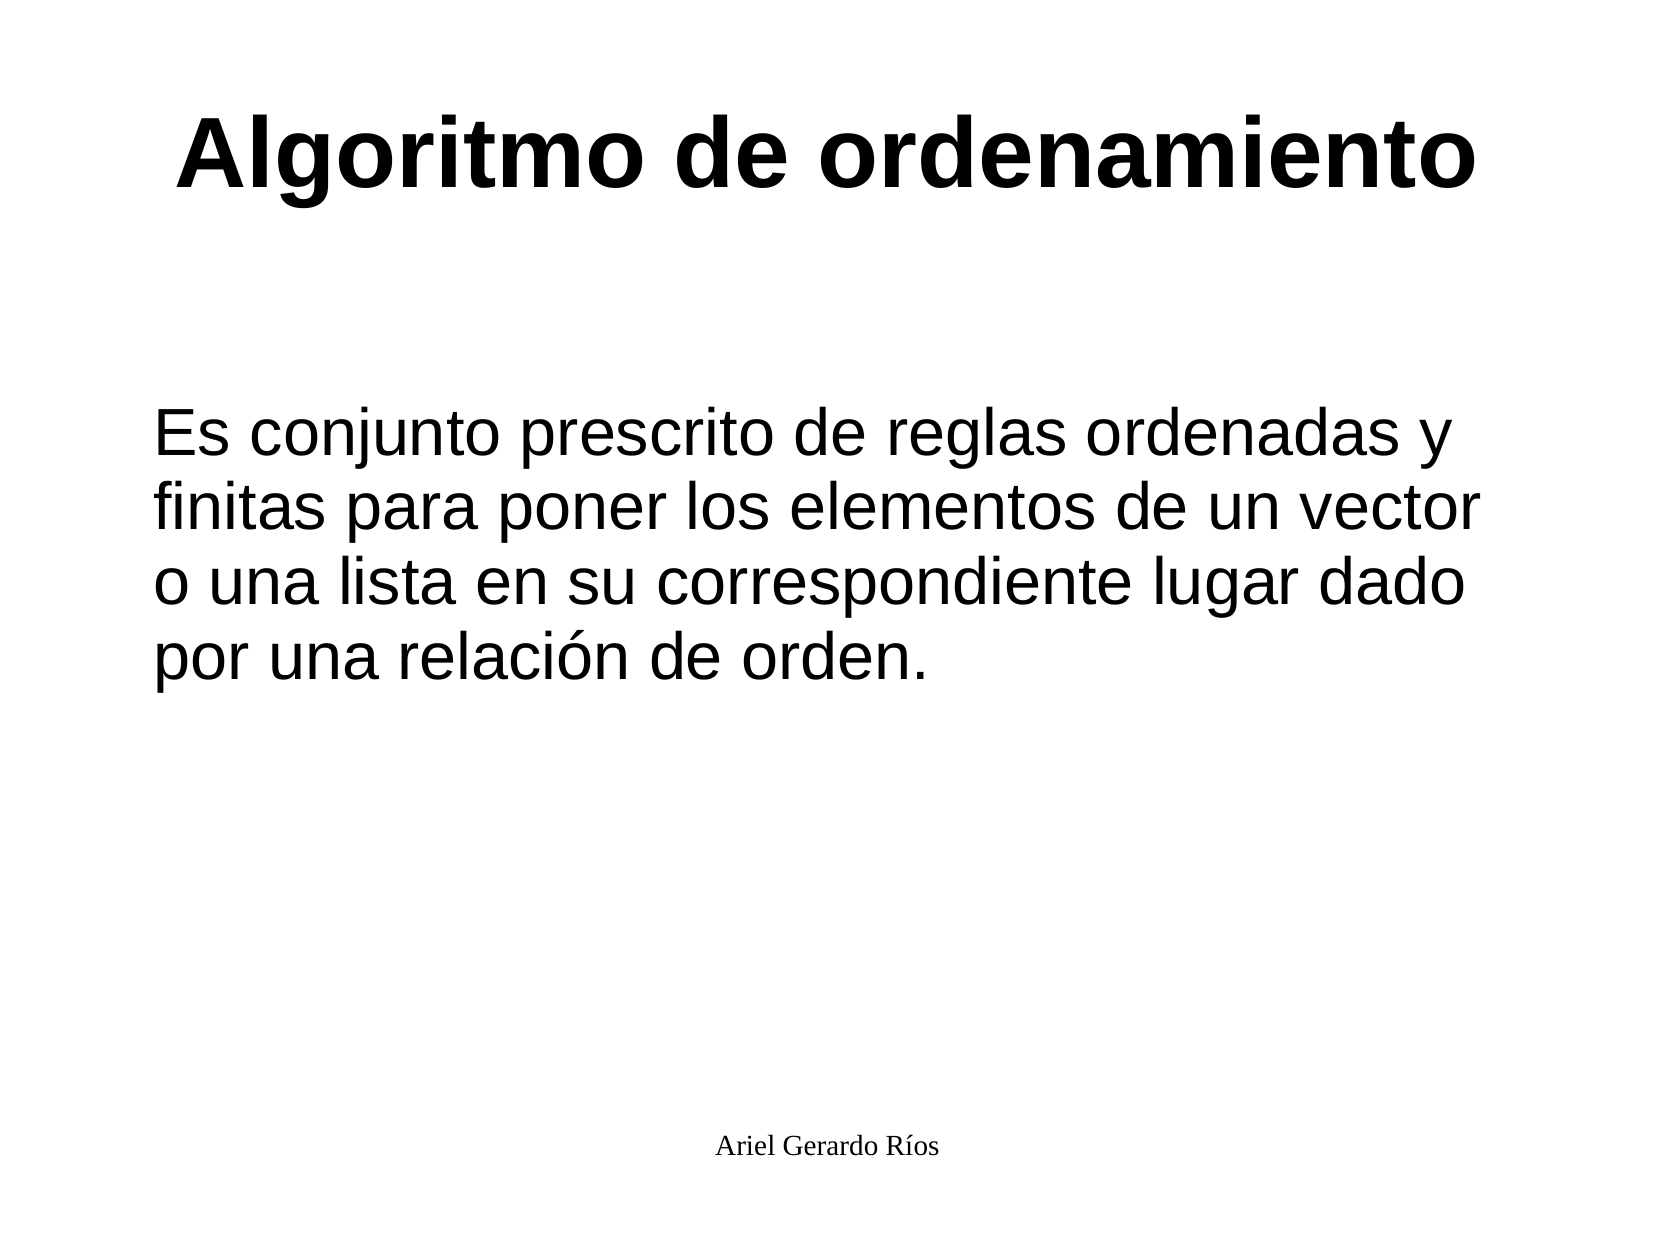

# Algoritmo de ordenamiento
Es conjunto prescrito de reglas ordenadas y finitas para poner los elementos de un vector o una lista en su correspondiente lugar dado por una relación de orden.
Ariel Gerardo Ríos